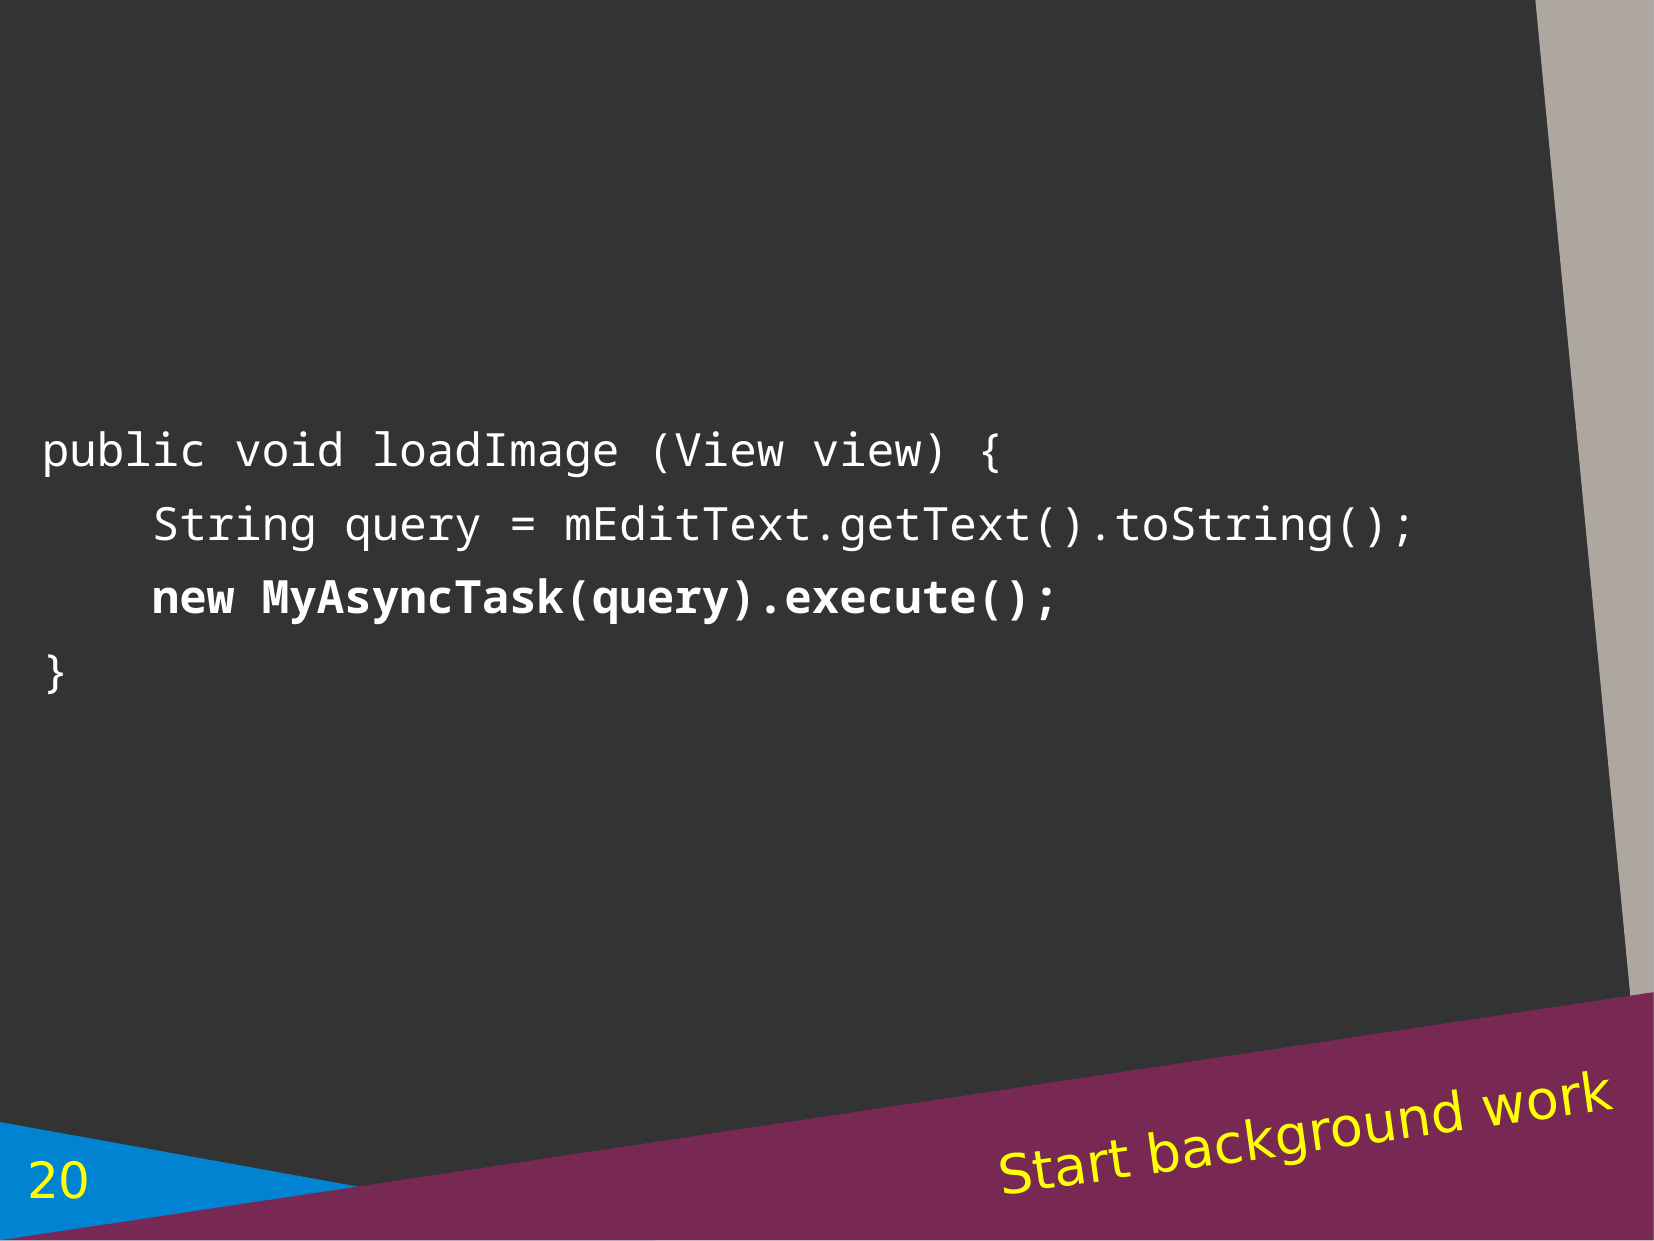

public void loadImage (View view) {
 String query = mEditText.getText().toString();
 new MyAsyncTask(query).execute();
}
# Start background work
20